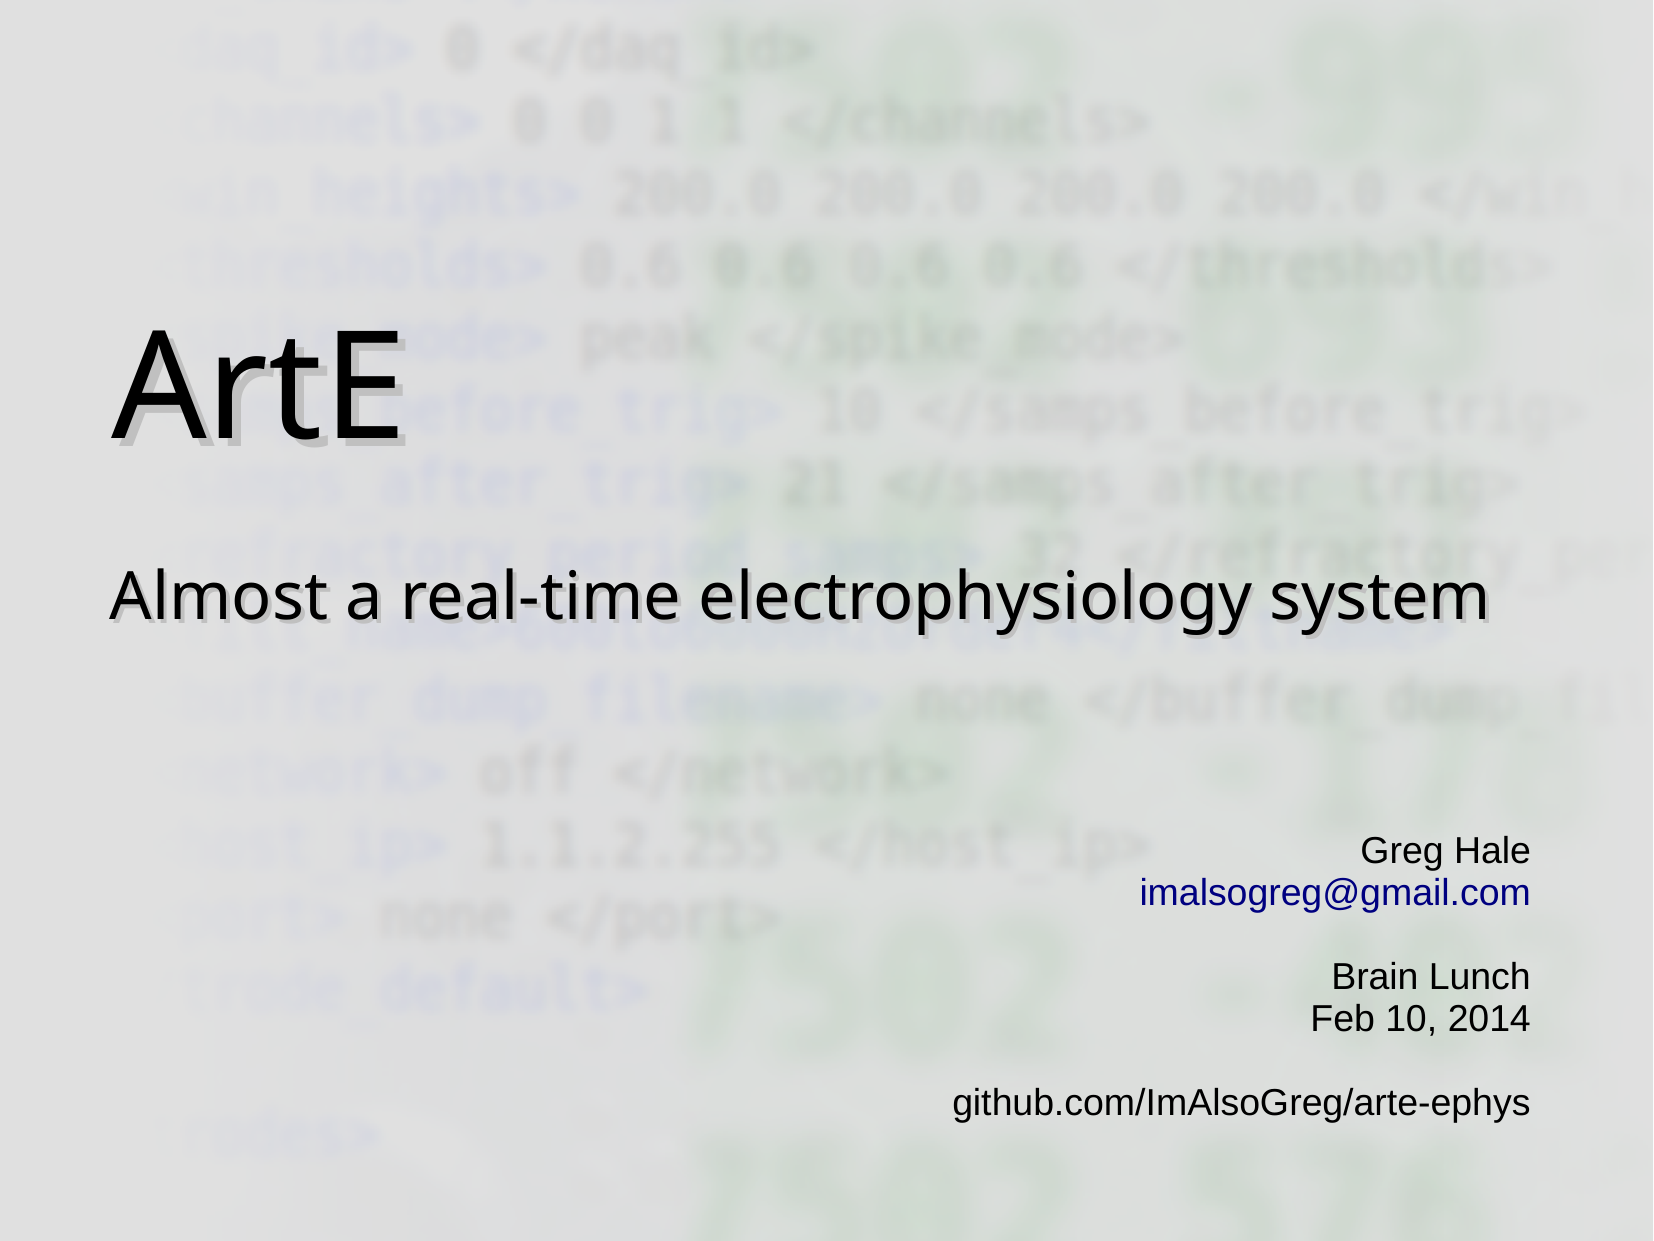

ArtE
Almost a real-time electrophysiology system
Greg Hale
imalsogreg@gmail.com
Brain Lunch
Feb 10, 2014
github.com/ImAlsoGreg/arte-ephys